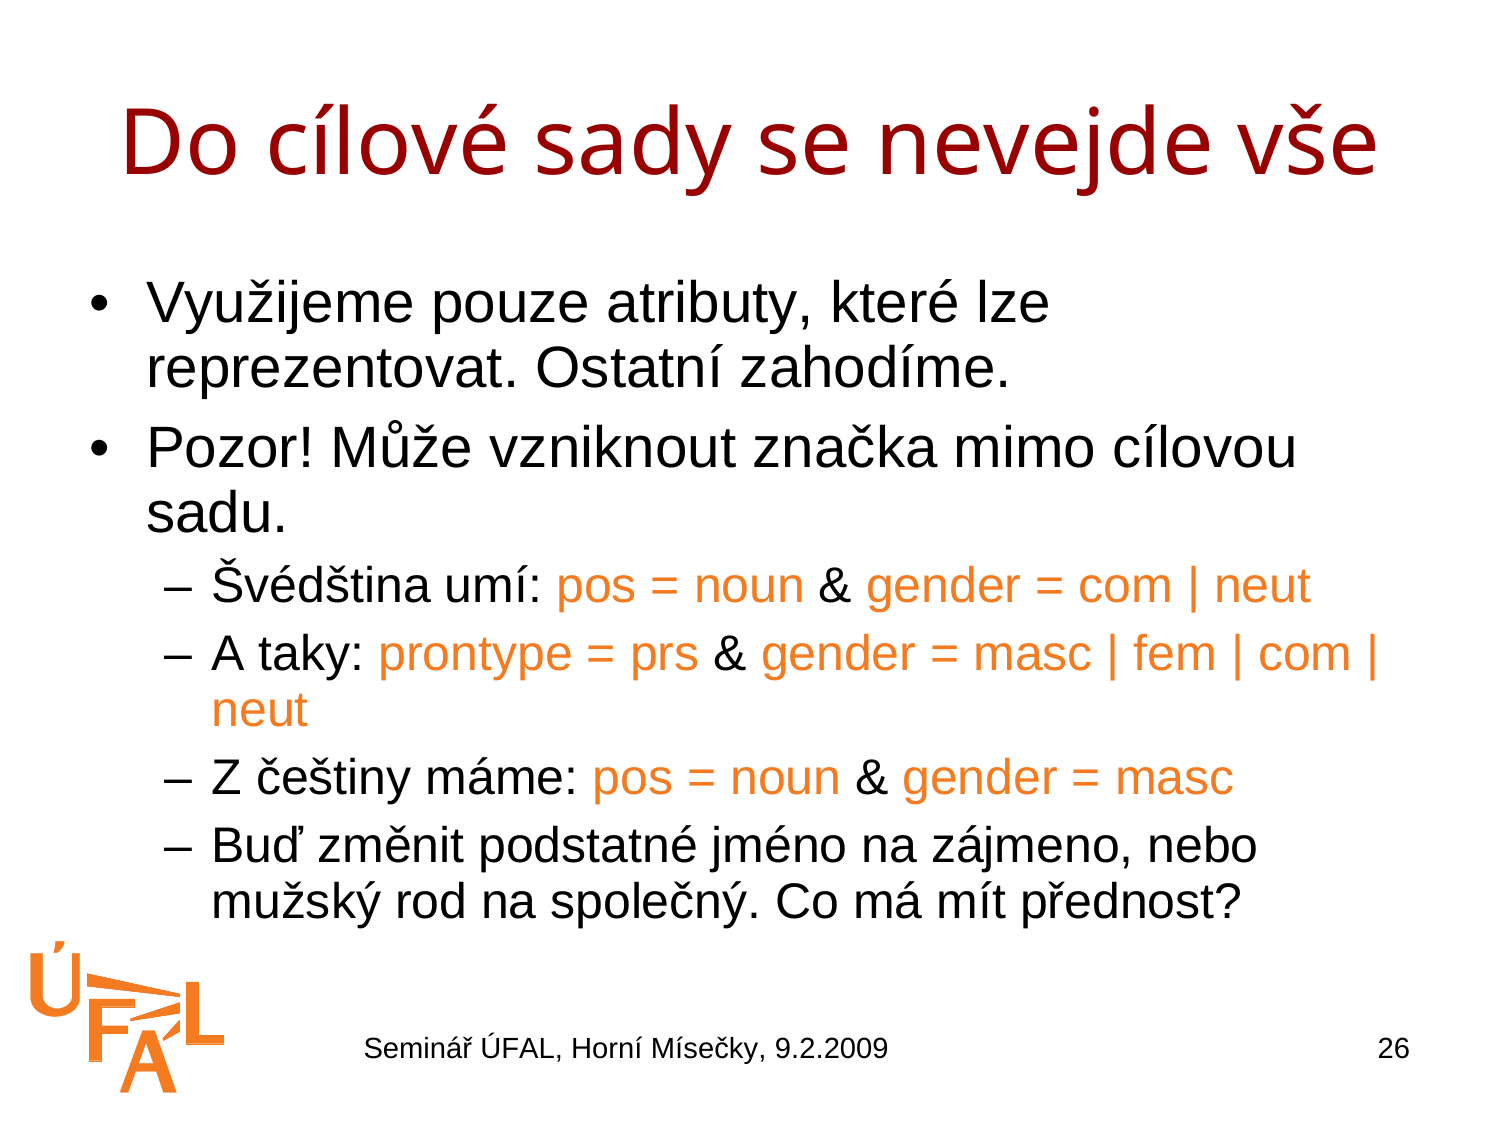

# Do cílové sady se nevejde vše
Využijeme pouze atributy, které lze reprezentovat. Ostatní zahodíme.
Pozor! Může vzniknout značka mimo cílovou sadu.
Švédština umí: pos = noun & gender = com | neut
A taky: prontype = prs & gender = masc | fem | com | neut
Z češtiny máme: pos = noun & gender = masc
Buď změnit podstatné jméno na zájmeno, nebo mužský rod na společný. Co má mít přednost?
Seminář ÚFAL, Horní Mísečky, 9.2.2009
26